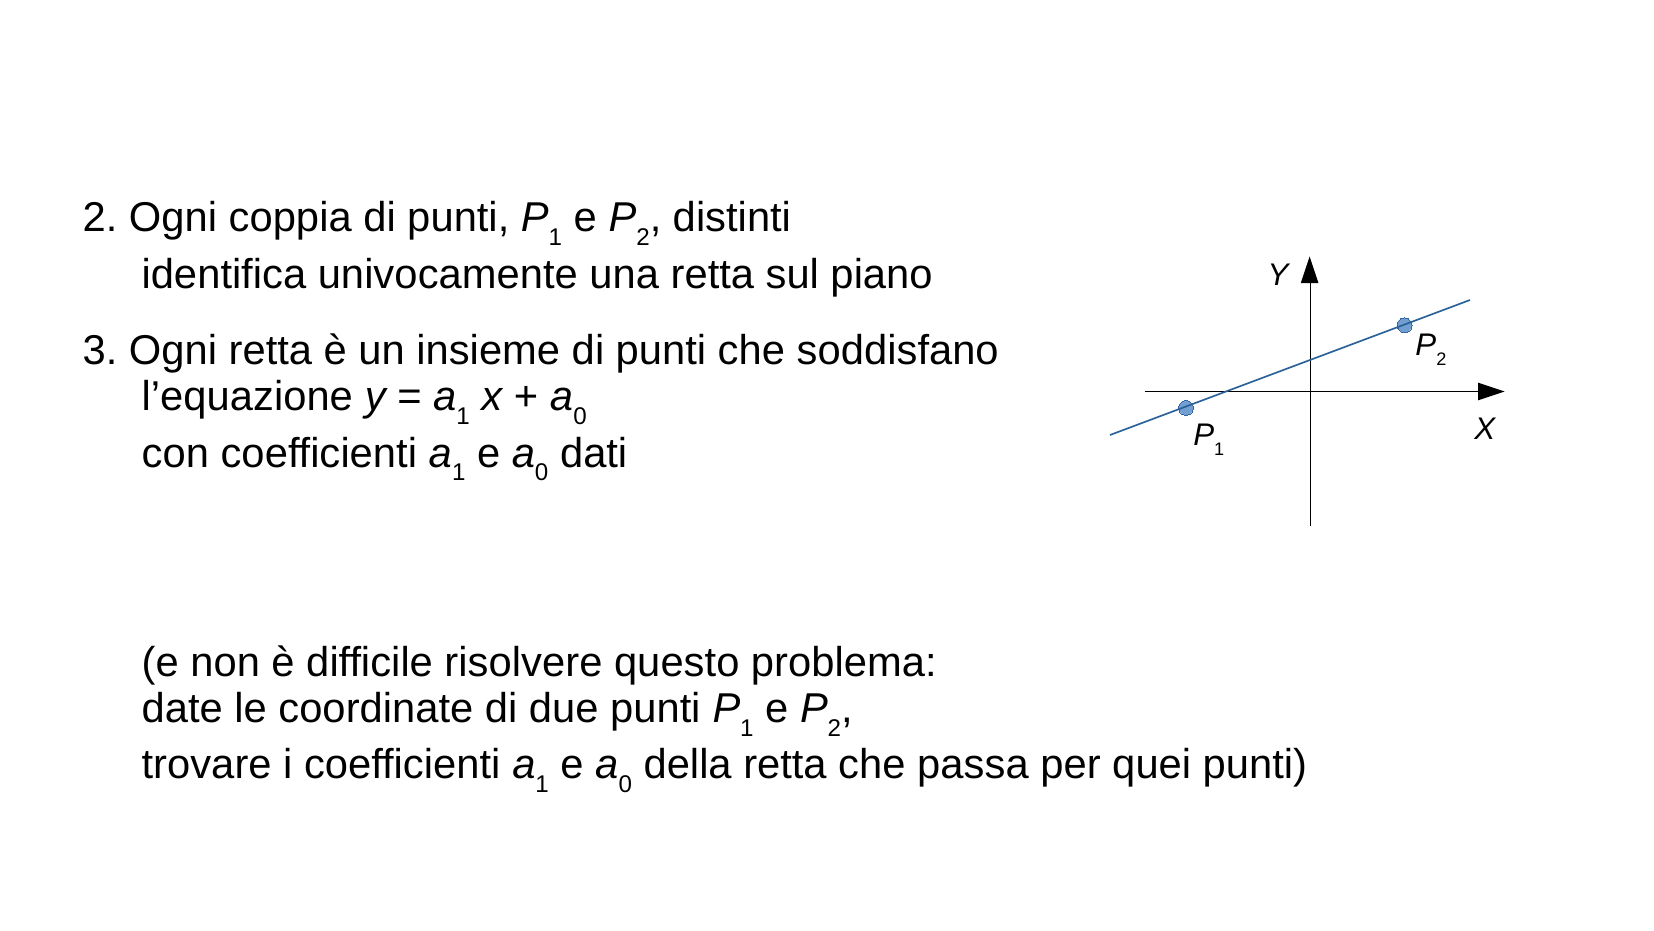

# 2. Ogni coppia di punti, P1 e P2, distinti identifica univocamente una retta sul piano
3. Ogni retta è un insieme di punti che soddisfano
	l’equazione y = a1 x + a0
	con coefficienti a1 e a0 dati
	(e non è difficile risolvere questo problema:
	date le coordinate di due punti P1 e P2,
	trovare i coefficienti a1 e a0 della retta che passa per quei punti)
Y
P2
X
P1